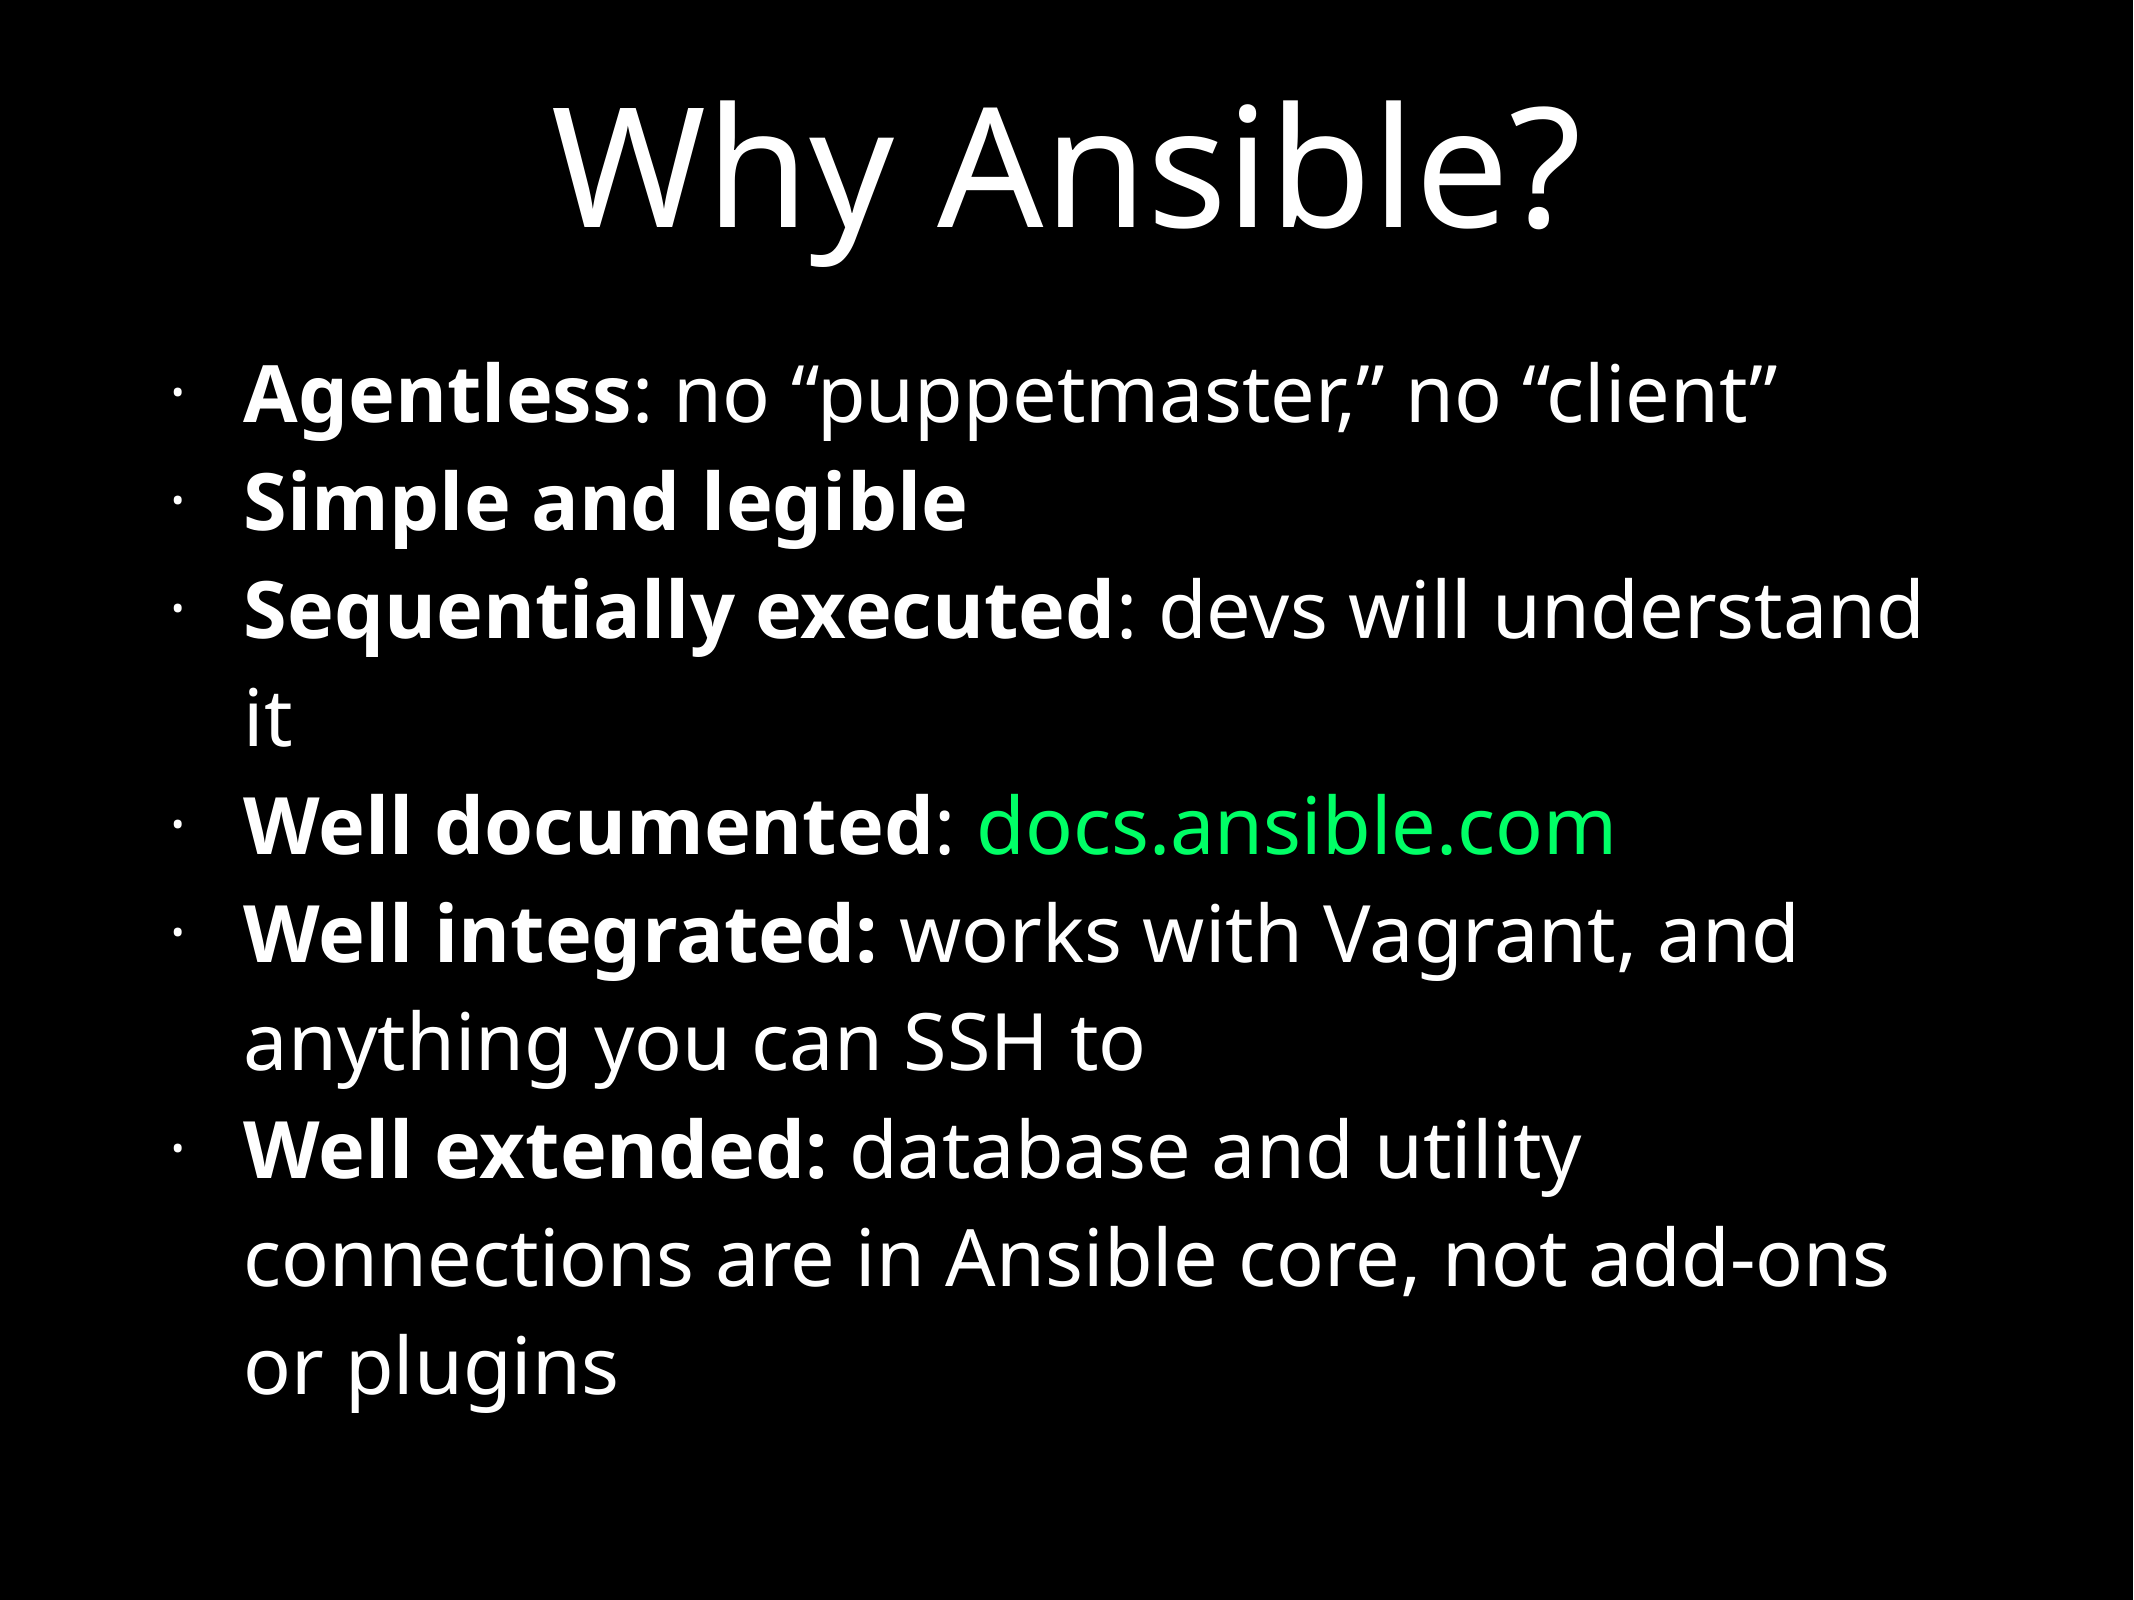

Why Ansible?
Agentless: no “puppetmaster,” no “client”
Simple and legible
Sequentially executed: devs will understand it
Well documented: docs.ansible.com
Well integrated: works with Vagrant, and anything you can SSH to
Well extended: database and utility connections are in Ansible core, not add-ons or plugins